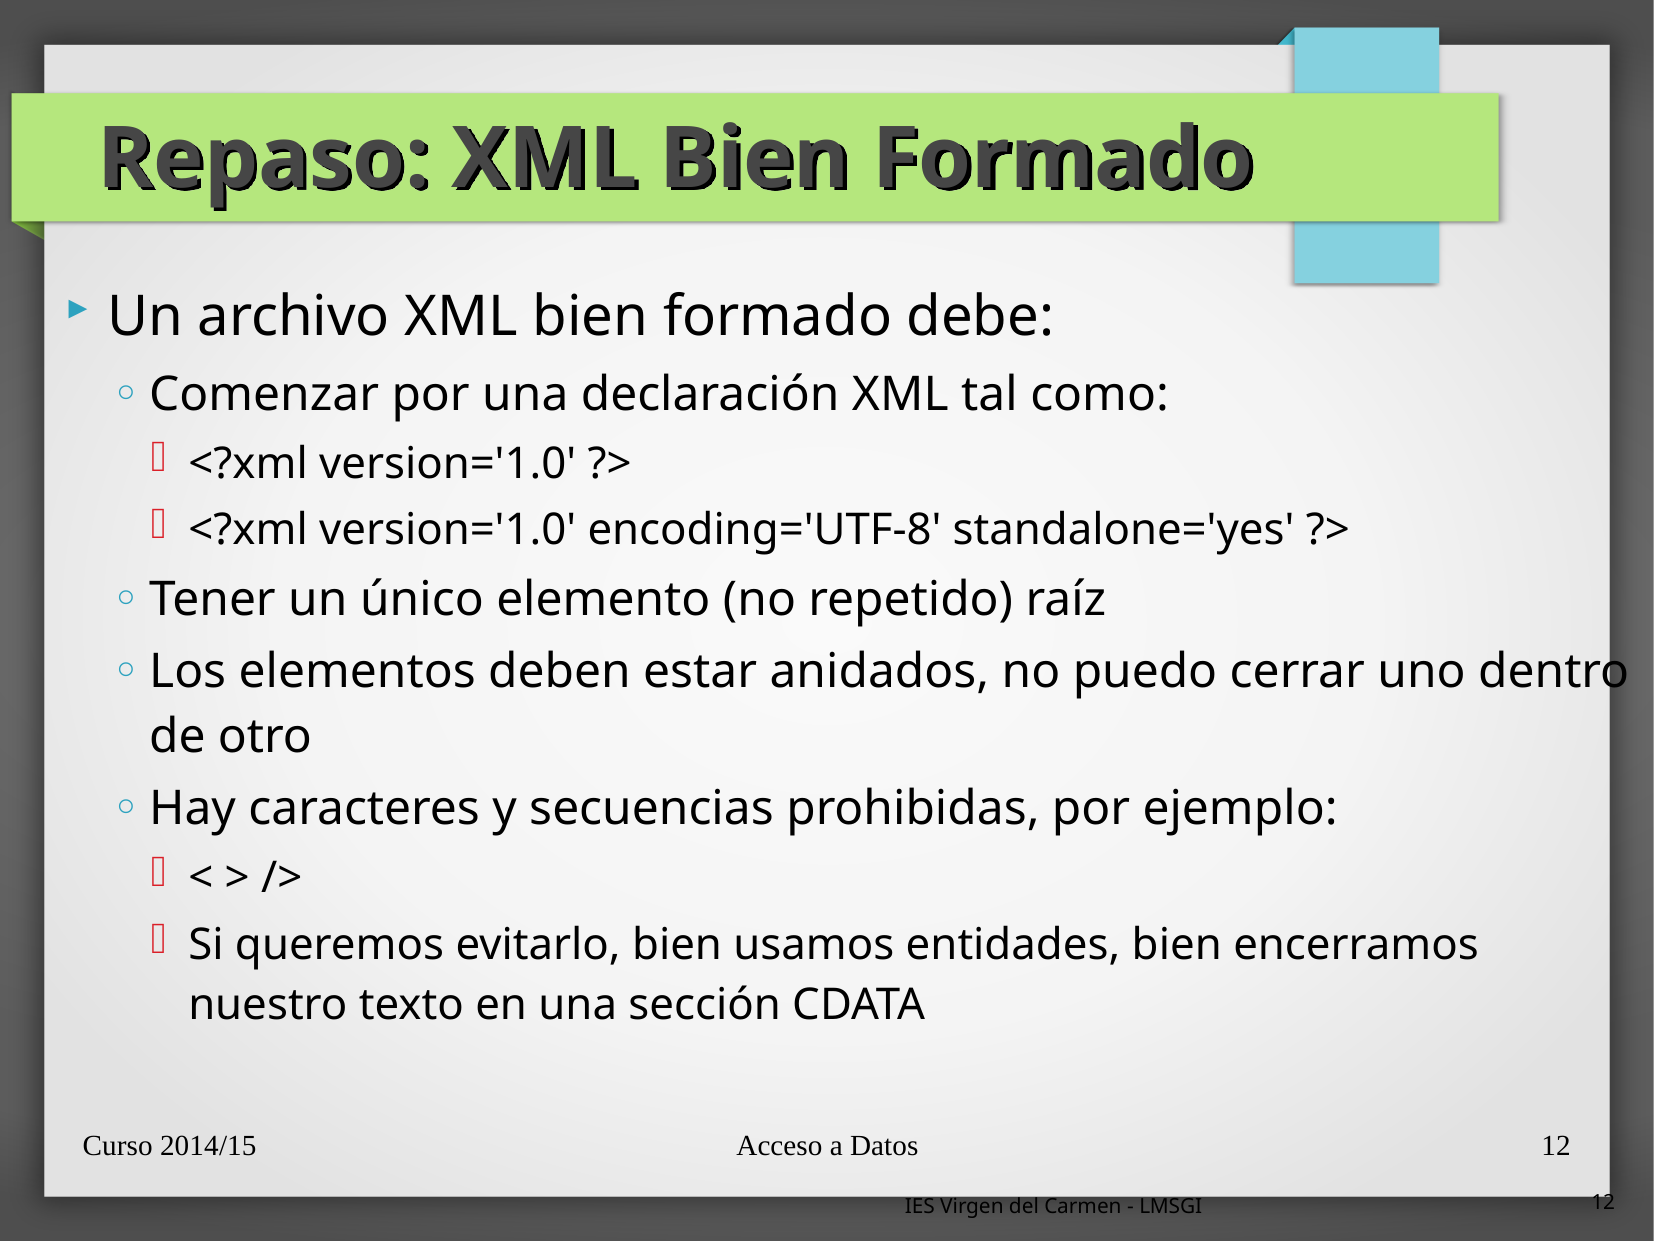

Repaso: XML Bien Formado
# Un archivo XML bien formado debe:
Comenzar por una declaración XML tal como:
<?xml version='1.0' ?>
<?xml version='1.0' encoding='UTF-8' standalone='yes' ?>
Tener un único elemento (no repetido) raíz
Los elementos deben estar anidados, no puedo cerrar uno dentro de otro
Hay caracteres y secuencias prohibidas, por ejemplo:
< > />
Si queremos evitarlo, bien usamos entidades, bien encerramos nuestro texto en una sección CDATA
Curso 2014/15
Acceso a Datos
12
IES Virgen del Carmen - LMSGI